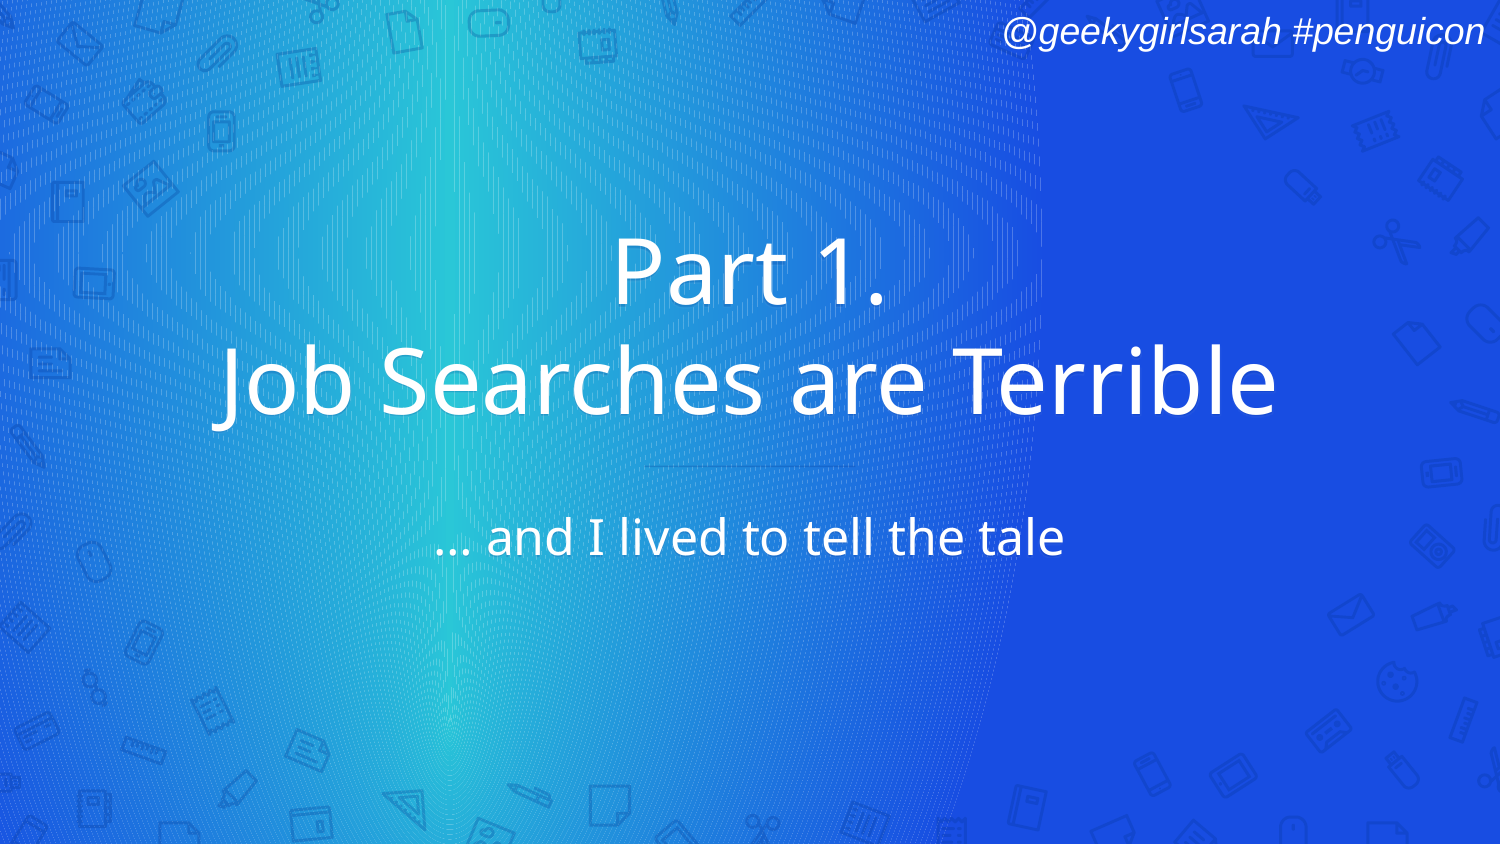

# Part 1. Job Searches are Terrible
… and I lived to tell the tale